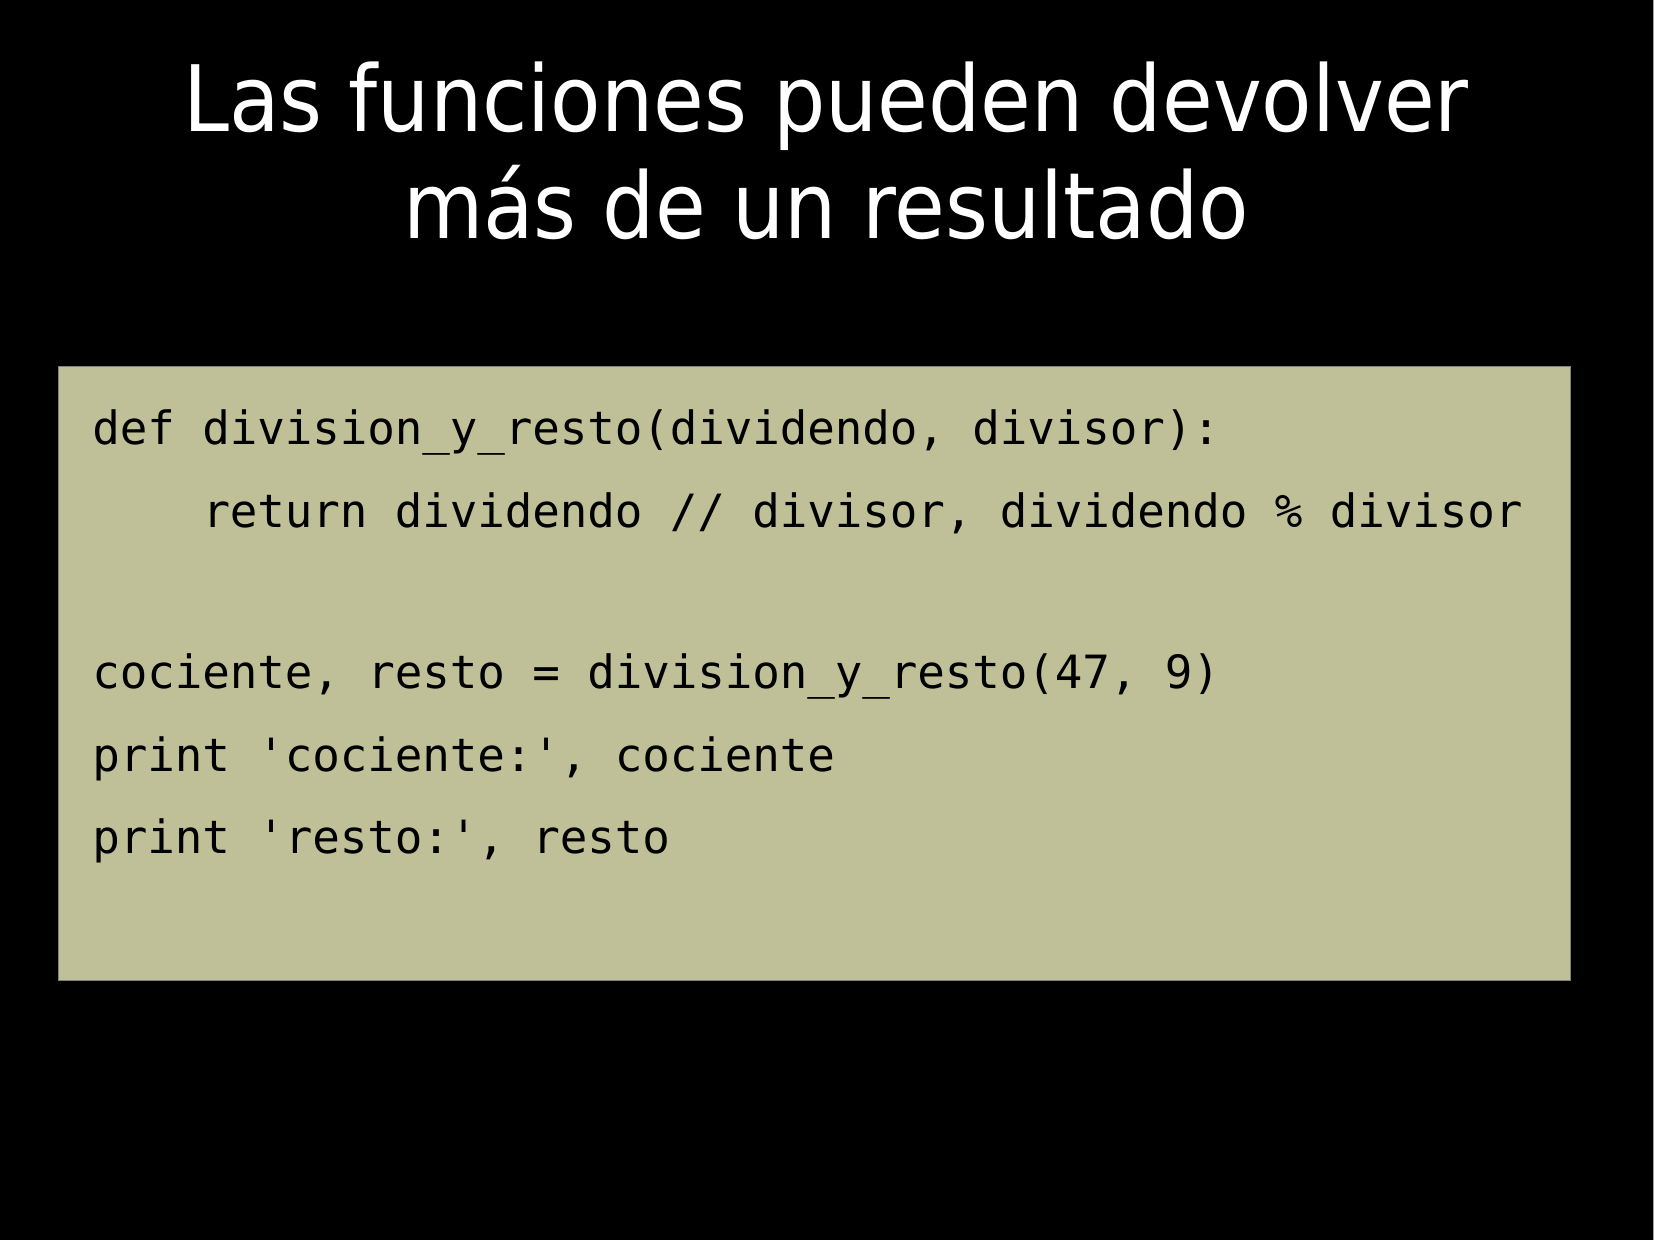

# Las funciones pueden devolver más de un resultado
def division_y_resto(dividendo, divisor):
 return dividendo // divisor, dividendo % divisor
cociente, resto = division_y_resto(47, 9)
print 'cociente:', cociente
print 'resto:', resto